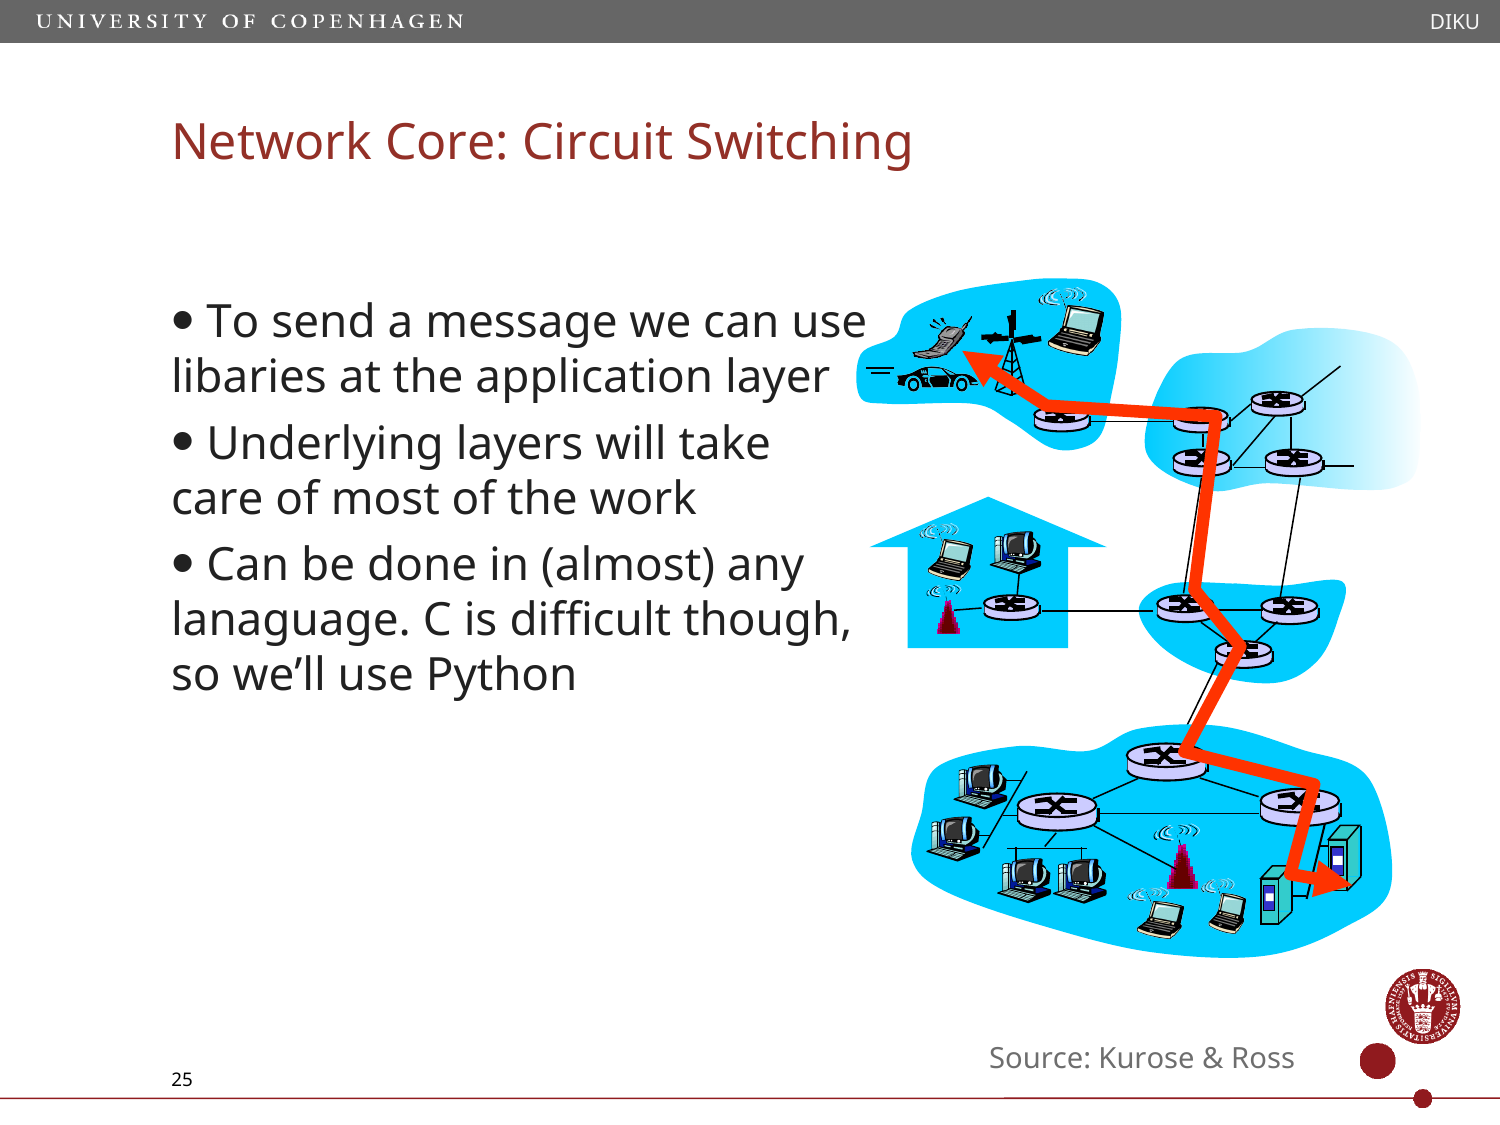

DIKU
Network Core: Circuit Switching
 To send a message we can use libaries at the application layer
 Underlying layers will take care of most of the work
 Can be done in (almost) any lanaguage. C is difficult though, so we’ll use Python
Source: Kurose & Ross